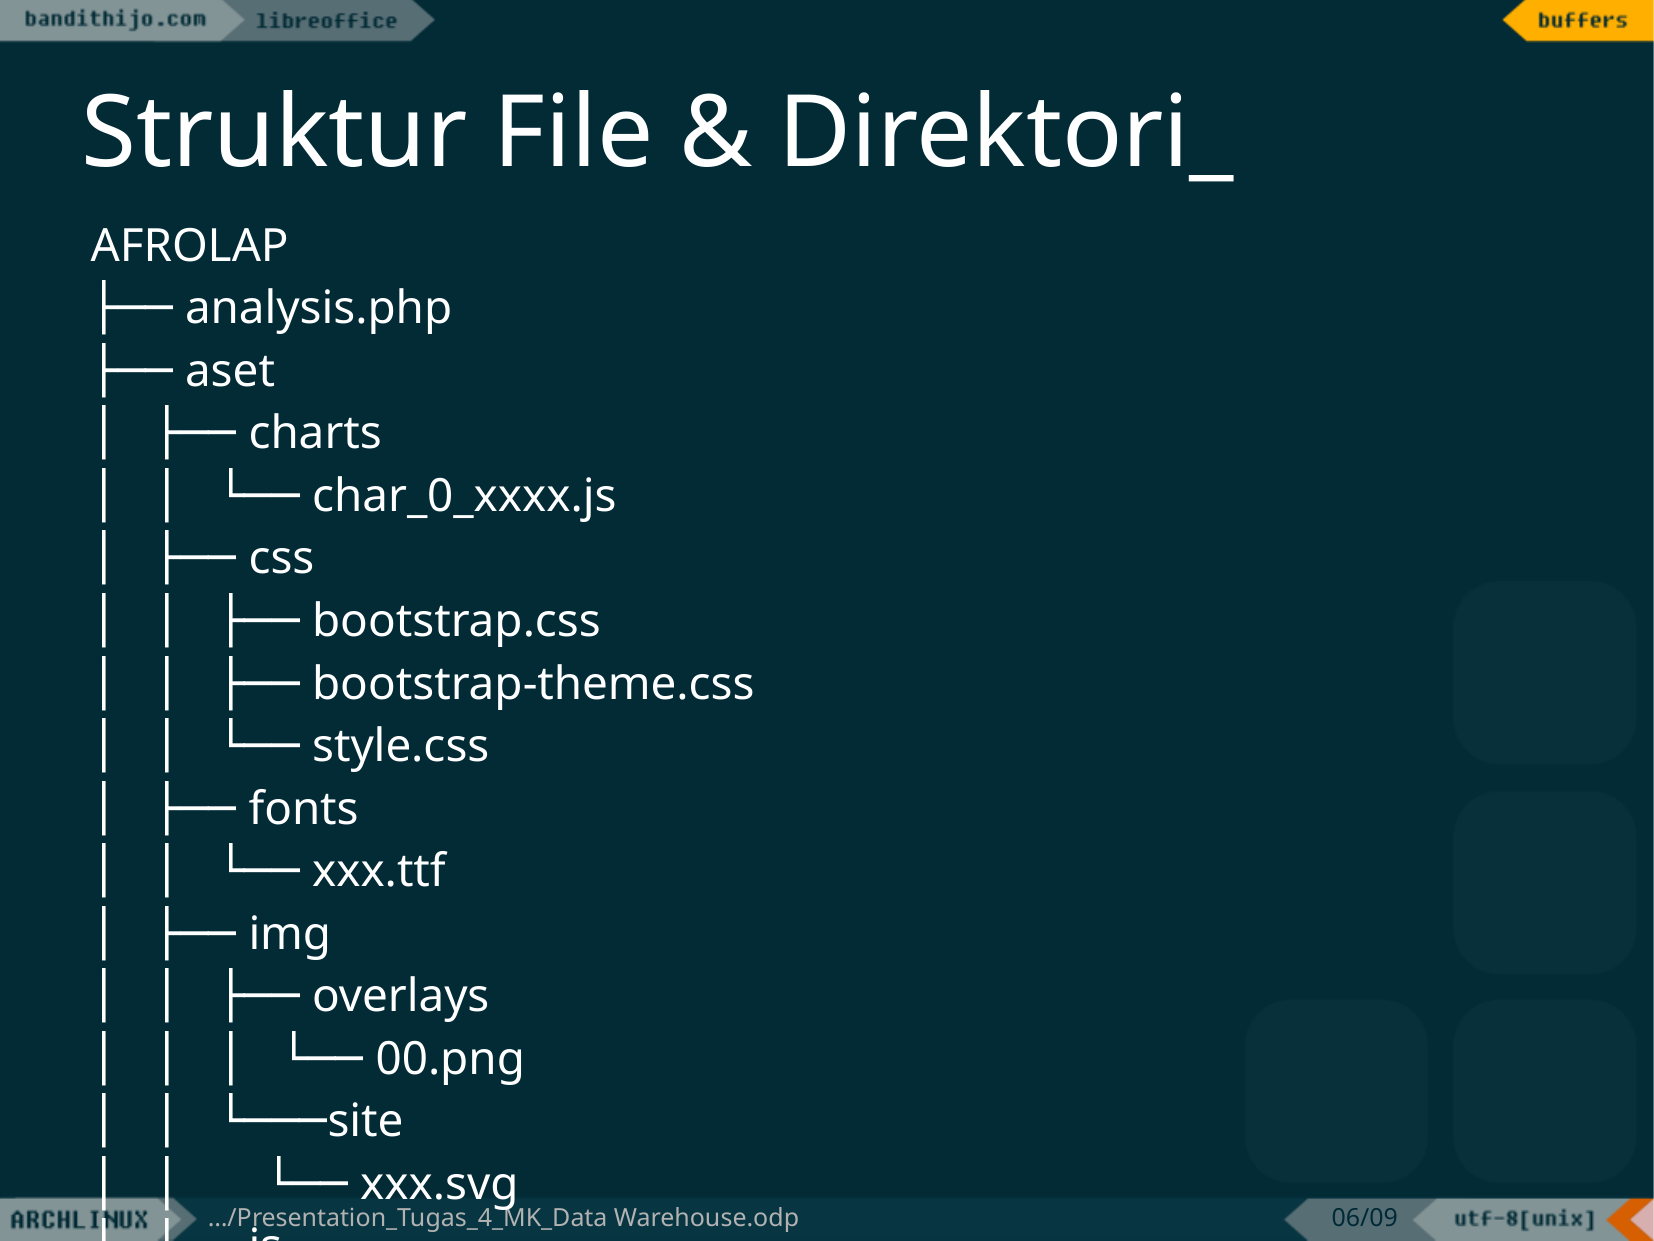

# Struktur File & Direktori_
AFROLAP
├── analysis.php
├── aset
│   ├── charts
│   │   └── char_0_xxxx.js
│   ├── css
│   │   ├── bootstrap.css
│   │   ├── bootstrap-theme.css
│   │   └── style.css
│   ├── fonts
│   │   └── xxx.ttf
│   ├── img
│   │   ├── overlays
│   │   │   └── 00.png
│   │   └───site
│   │       └── xxx.svg
│   └── js
│     ├── bootstrap.js
│      ├── jquery.min.js
│      └── mdb.min.js
...
…/Presentation_Tugas_4_MK_Data Warehouse.odp
06/09